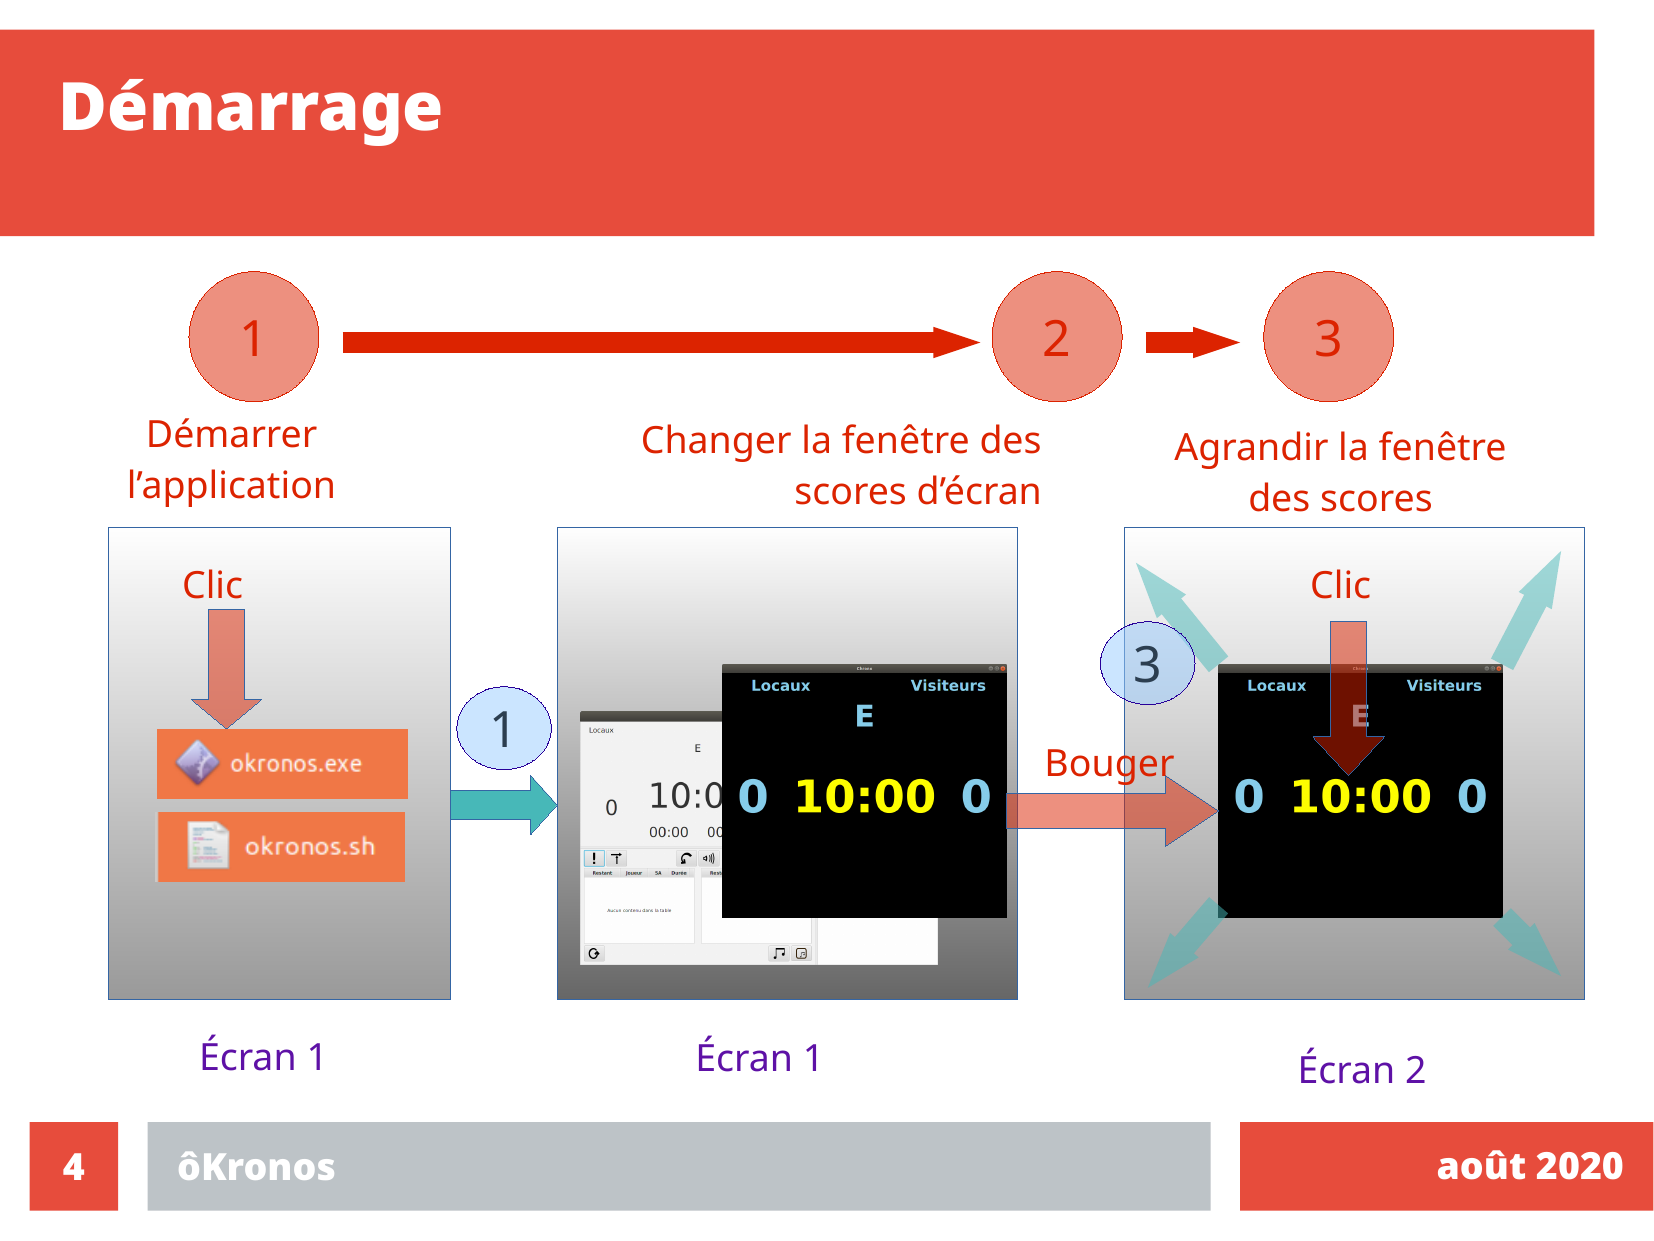

# Démarrage
1
2
3
Démarrer l’application
Changer la fenêtre des scores d’écran
Agrandir la fenêtre des scores
Clic
Clic
3
1
Bouger
Écran 1
Écran 1
Écran 2
4
ôKronos
août 2020